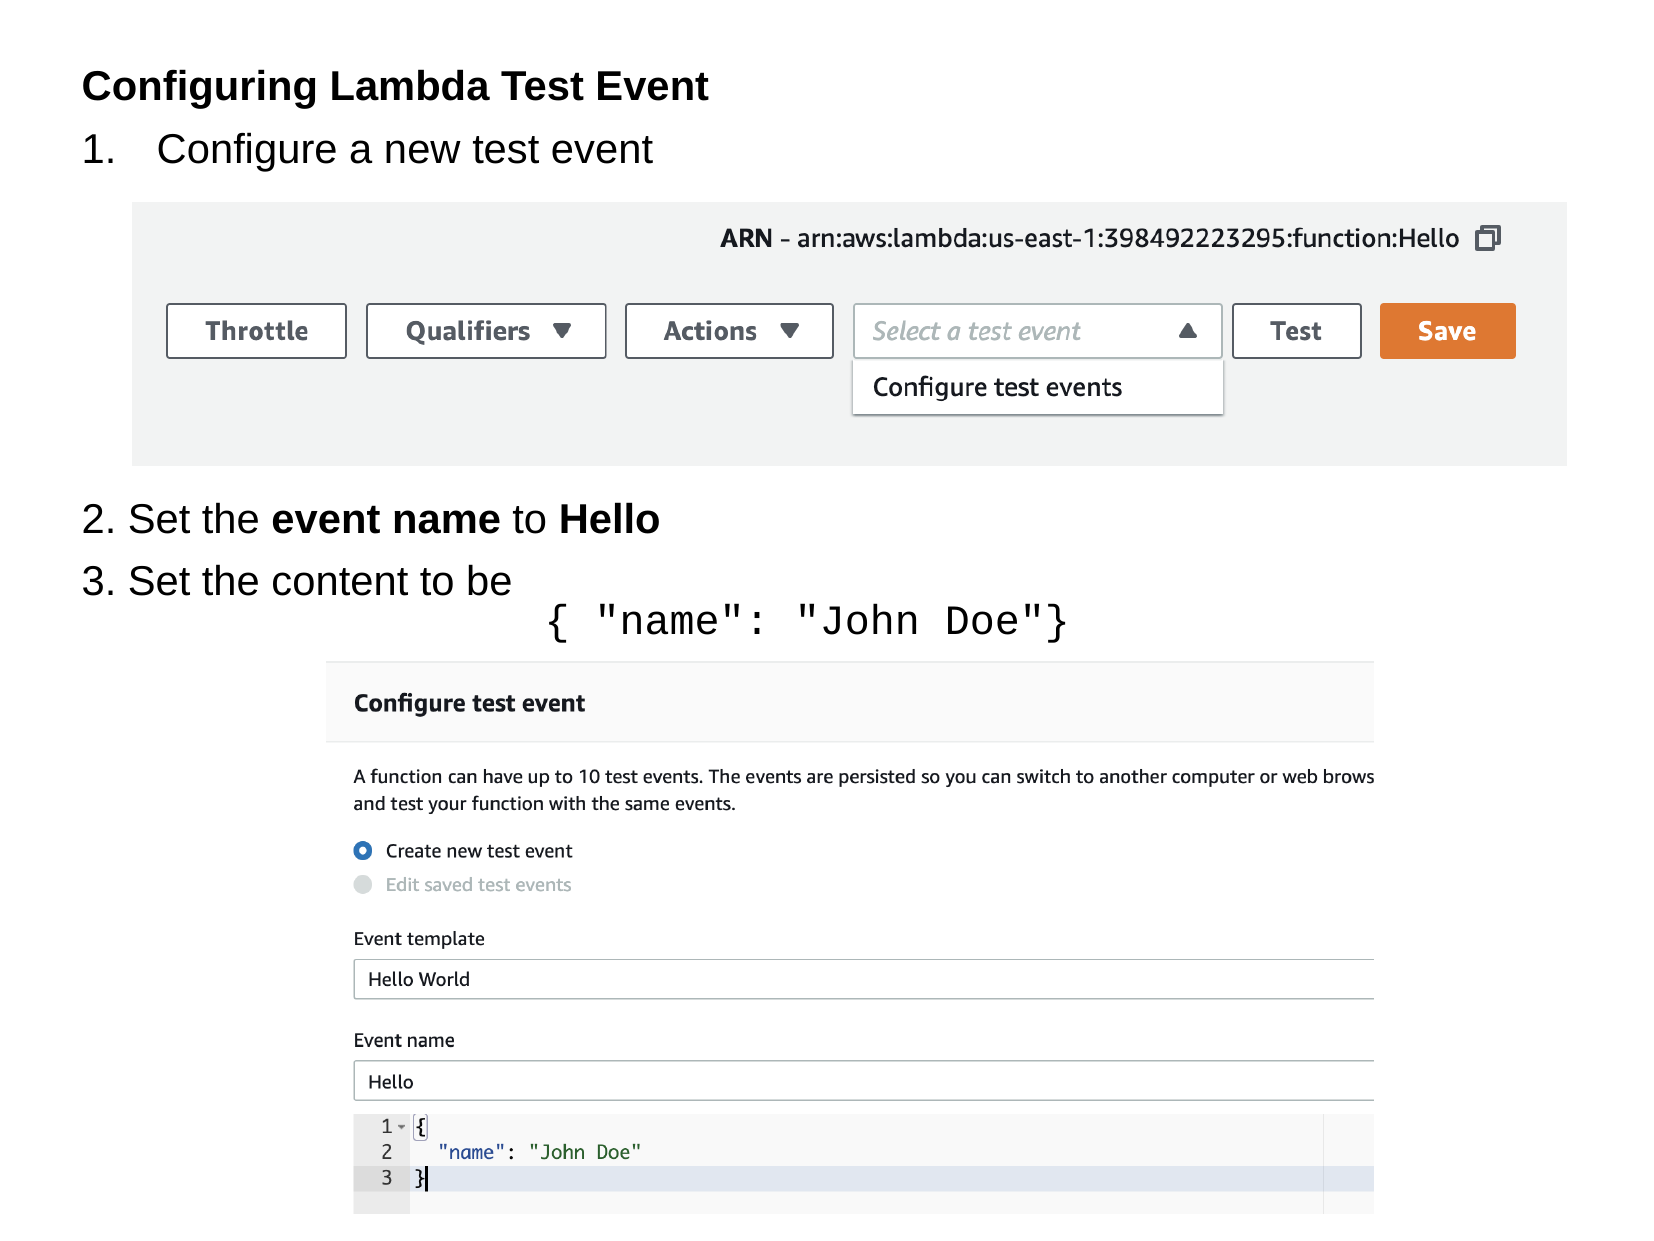

Configuring Lambda Test Event
Configure a new test event
2. Set the event name to Hello
3. Set the content to be
{ "name": "John Doe"}